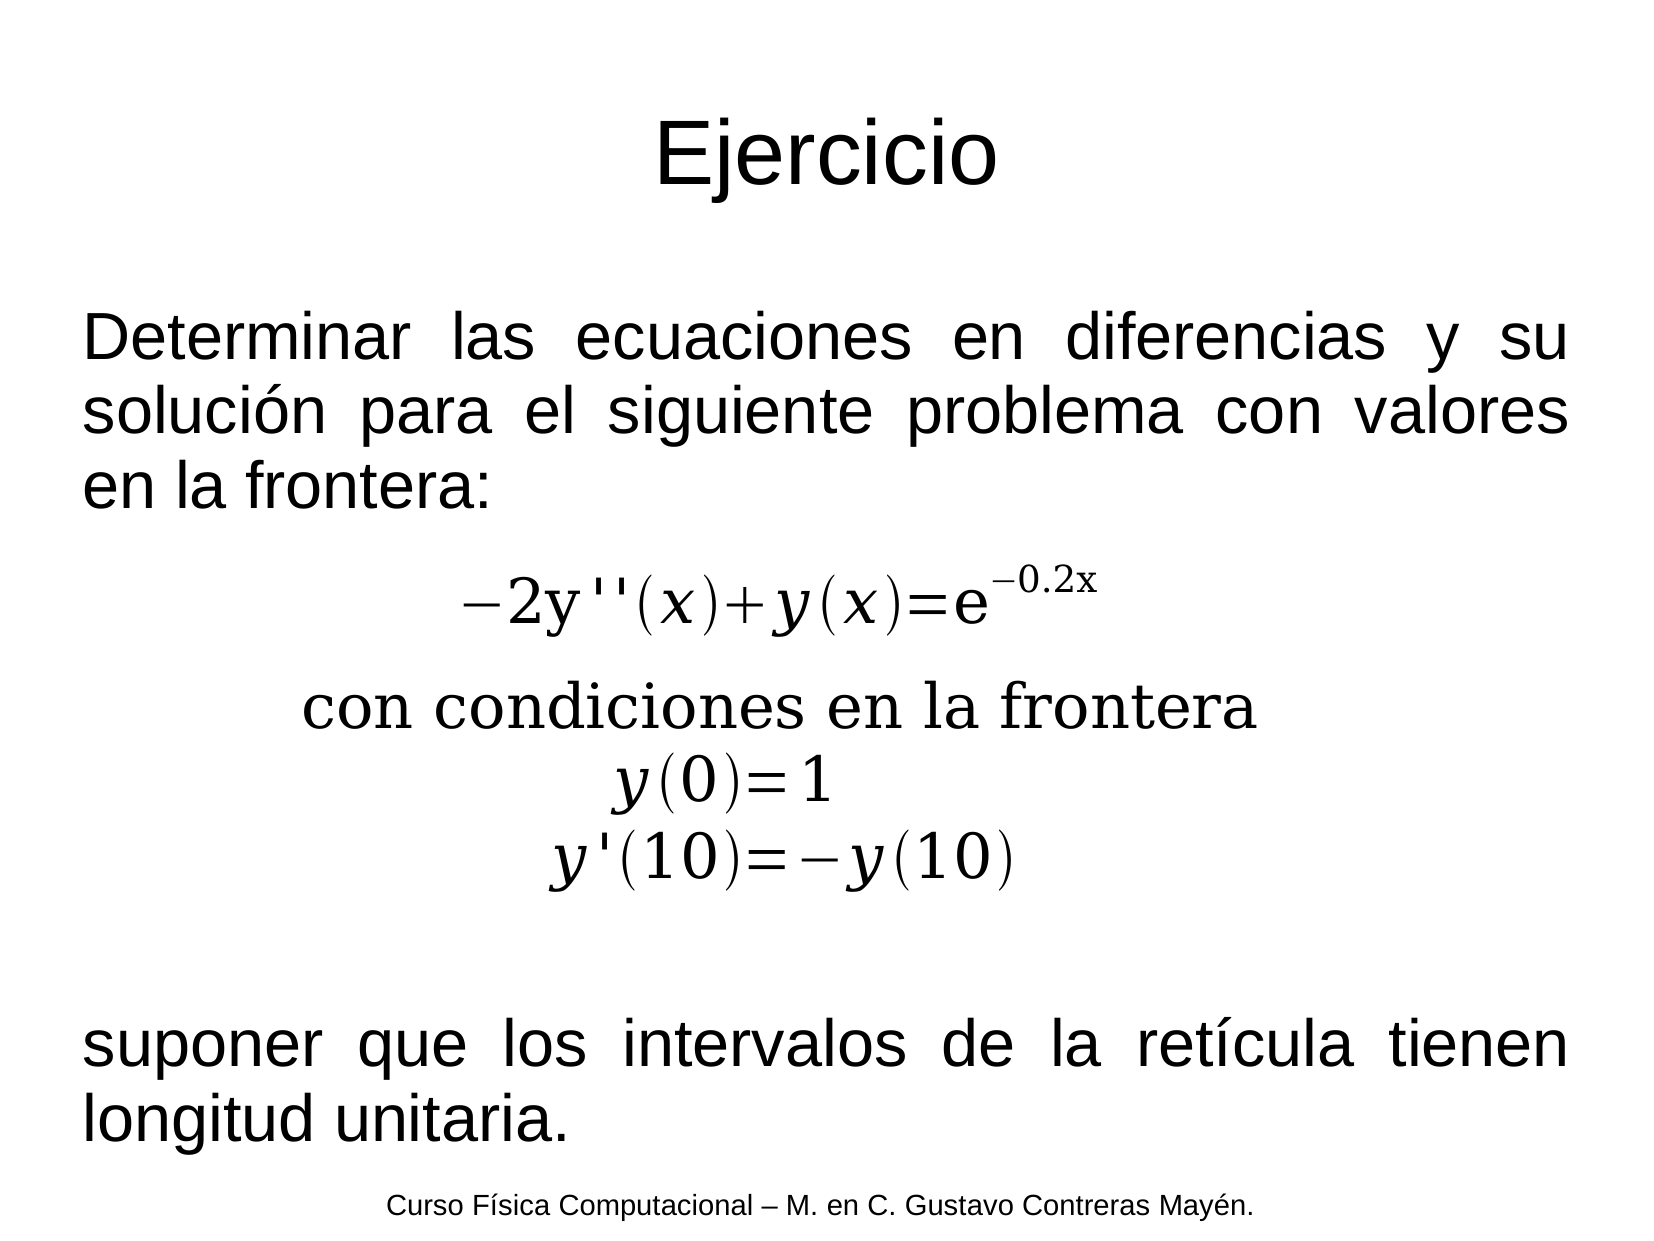

# Ejercicio
Determinar las ecuaciones en diferencias y su solución para el siguiente problema con valores en la frontera:
suponer que los intervalos de la retícula tienen longitud unitaria.